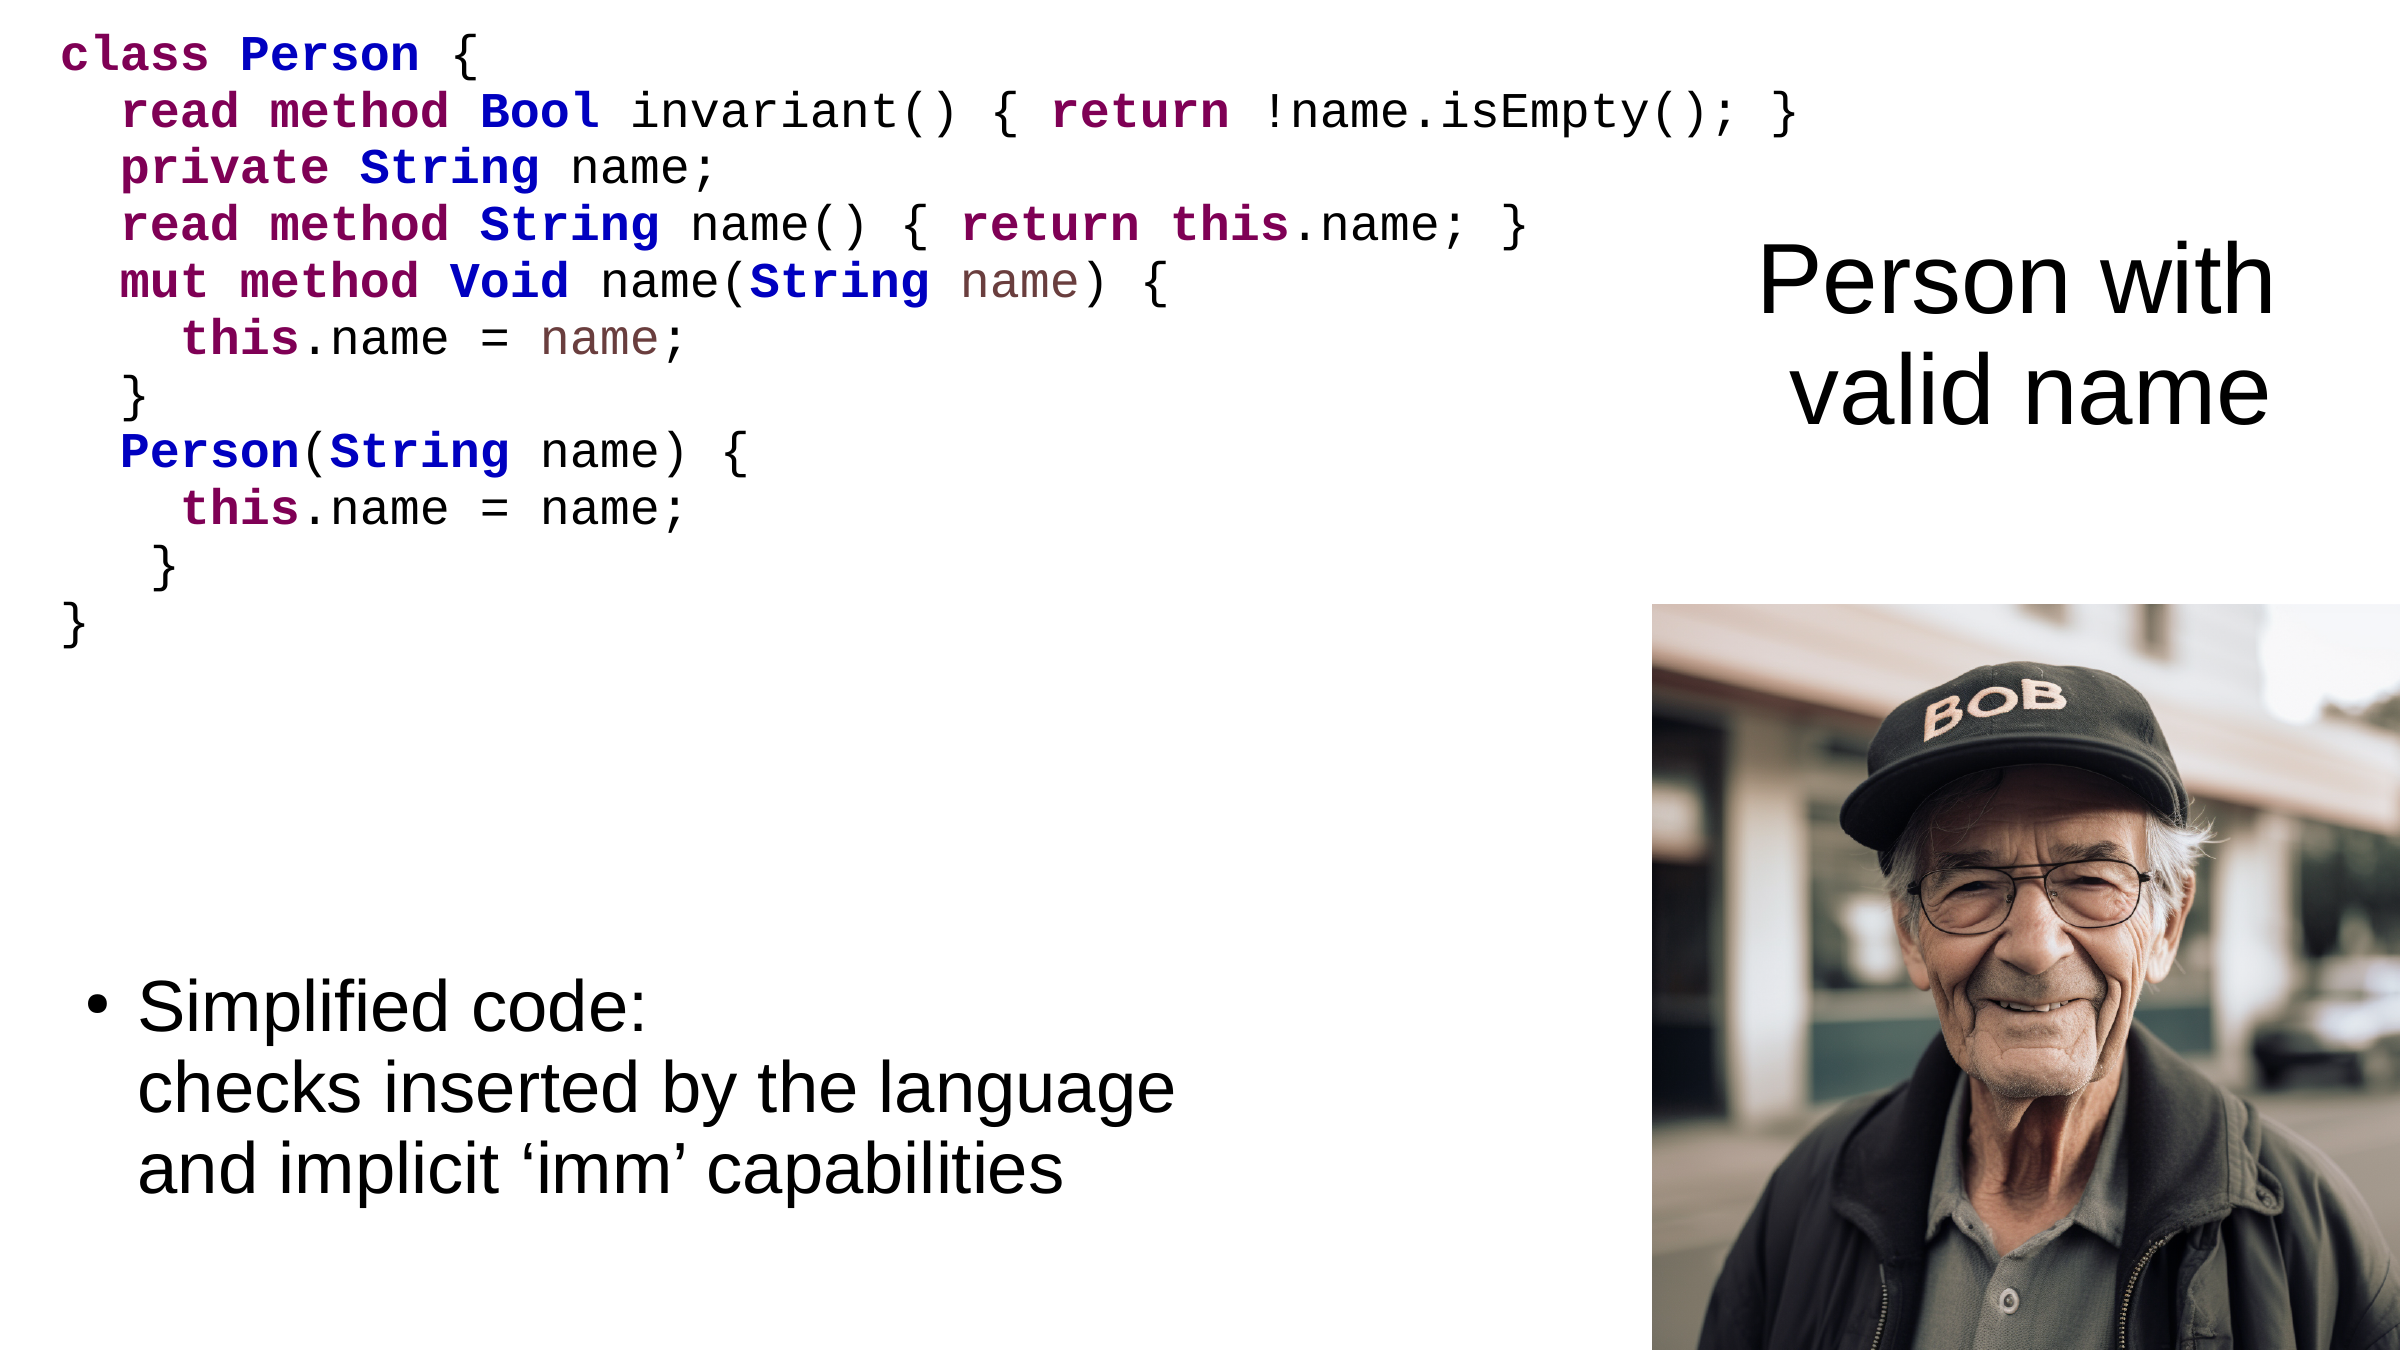

class Person {
 read method Bool invariant() { return !name.isEmpty(); }
 private String name;
 read method String name() { return this.name; }
 mut method Void name(String name) {
 this.name = name;
 }
 Person(String name) {
 this.name = name;
 }
}
# Person with valid name
Simplified code:
checks inserted by the language
and implicit ‘imm’ capabilities